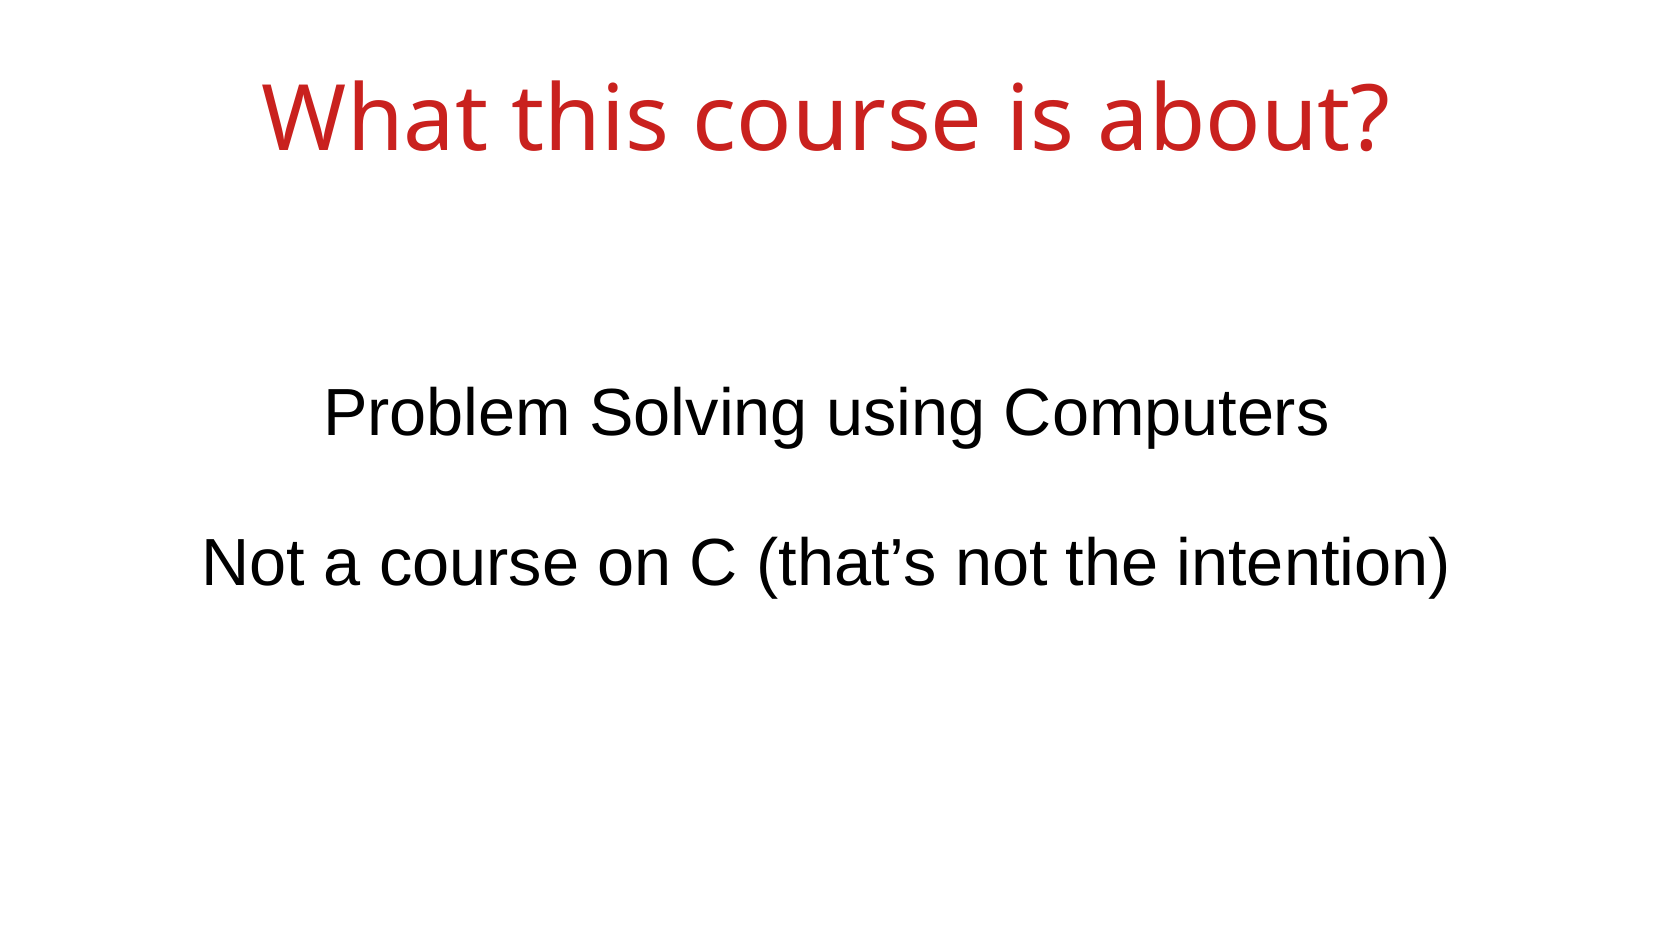

# What this course is about?
Problem Solving using Computers
Not a course on C (that’s not the intention)